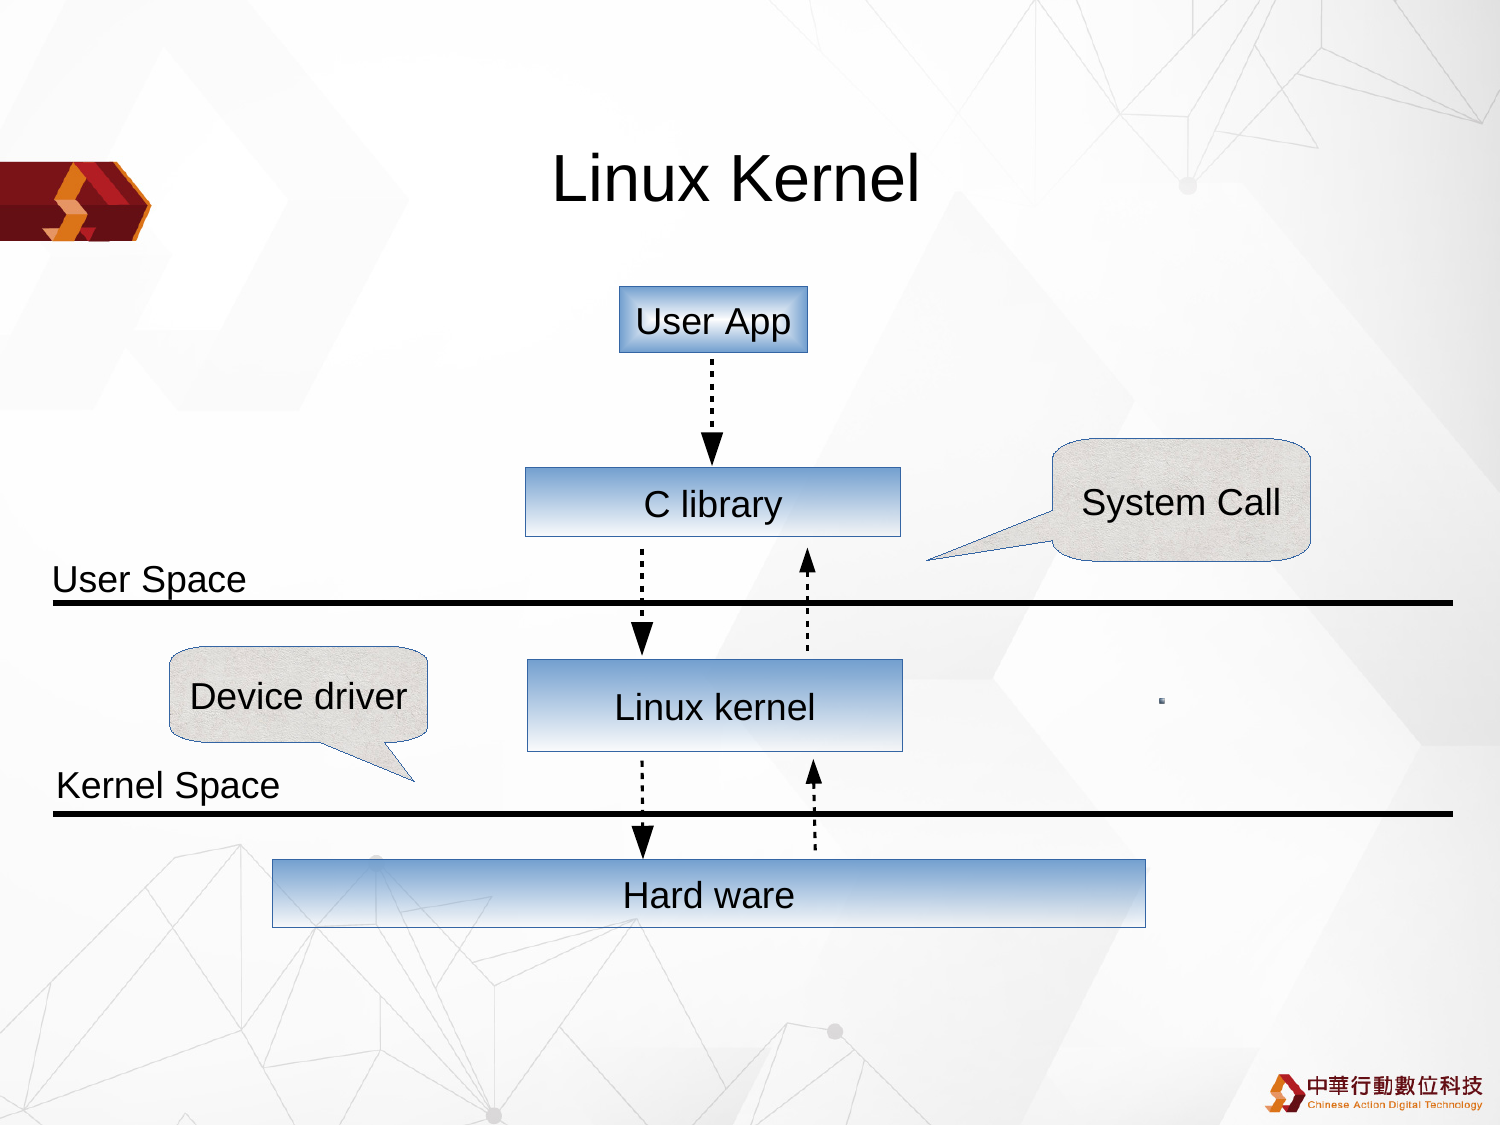

# Linux Kernel
User App
System Call
C library
User Space
Device driver
Linux kernel
Kernel Space
Hard ware